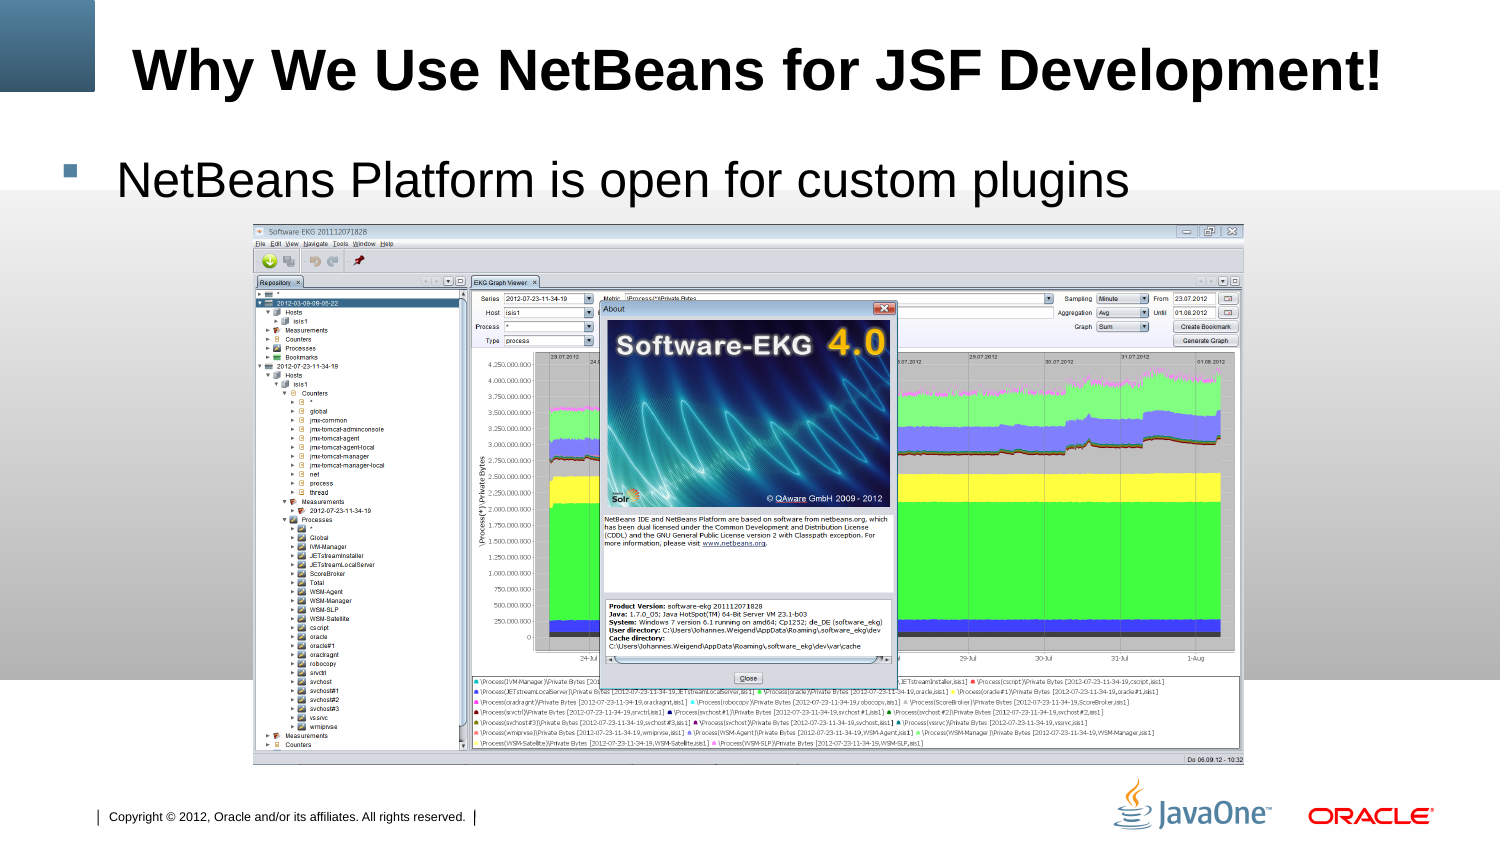

Why We Use NetBeans for JSF Development!
# NetBeans Platform is open for custom plugins